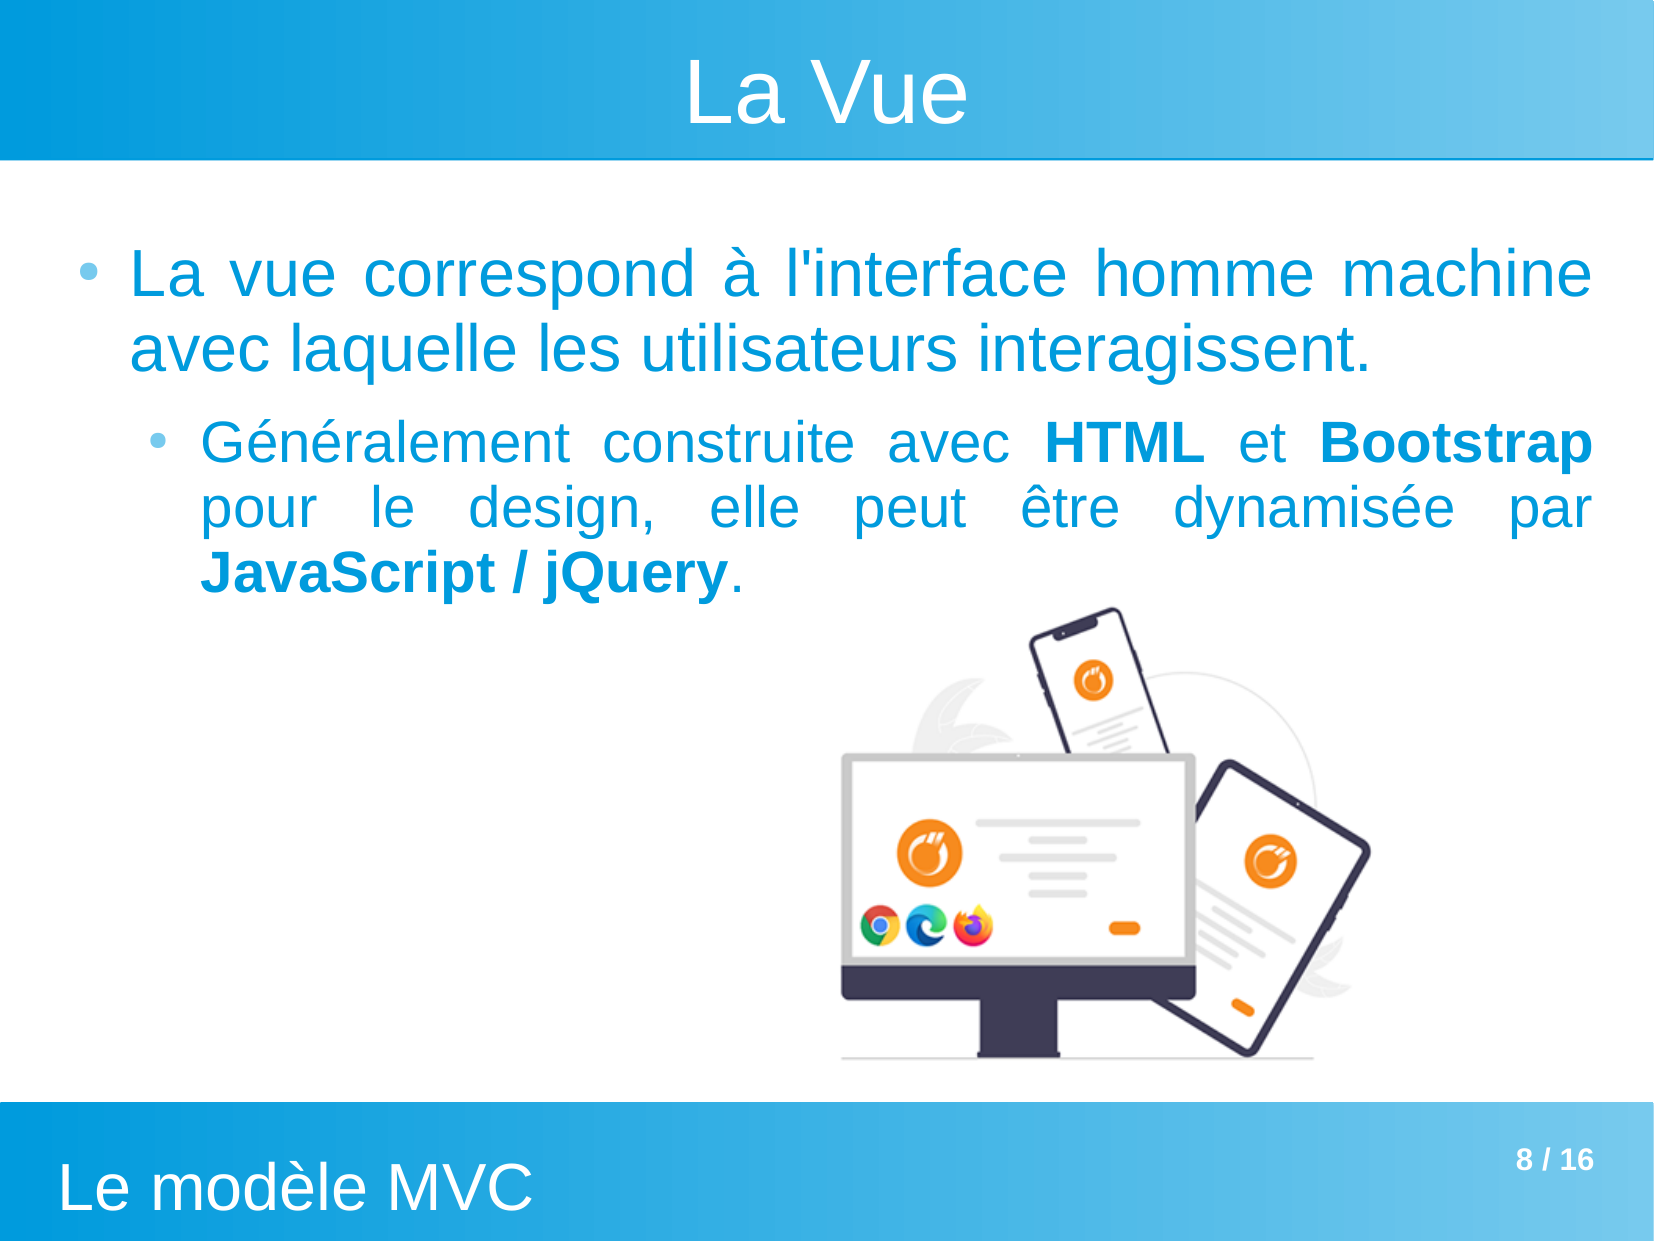

# La Vue
La vue correspond à l'interface homme machine avec laquelle les utilisateurs interagissent.
Généralement construite avec HTML et Bootstrap pour le design, elle peut être dynamisée par JavaScript / jQuery.
8